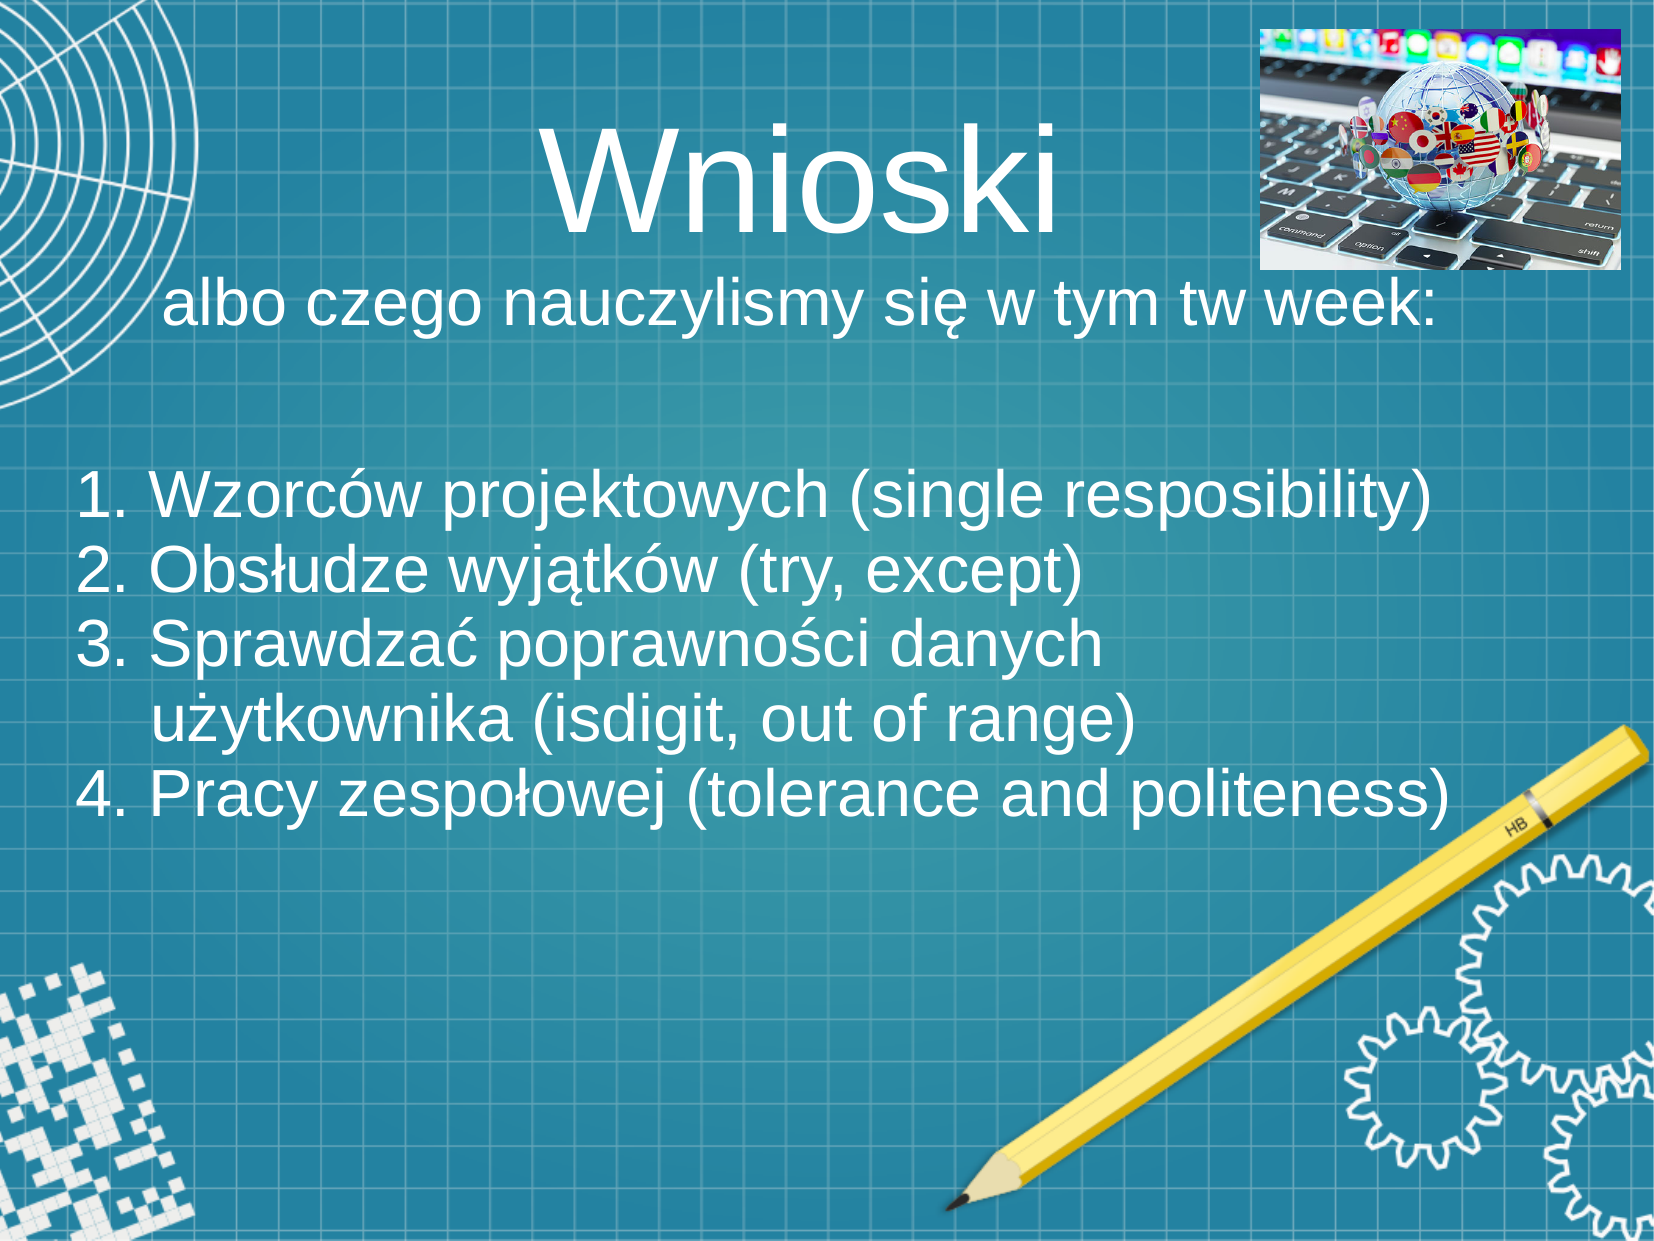

# Wnioski albo czego nauczylismy się w tym tw week:
1. Wzorców projektowych (single resposibility)
2. Obsłudze wyjątków (try, except)
3. Sprawdzać poprawności danych
	użytkownika (isdigit, out of range)
4. Pracy zespołowej (tolerance and politeness)